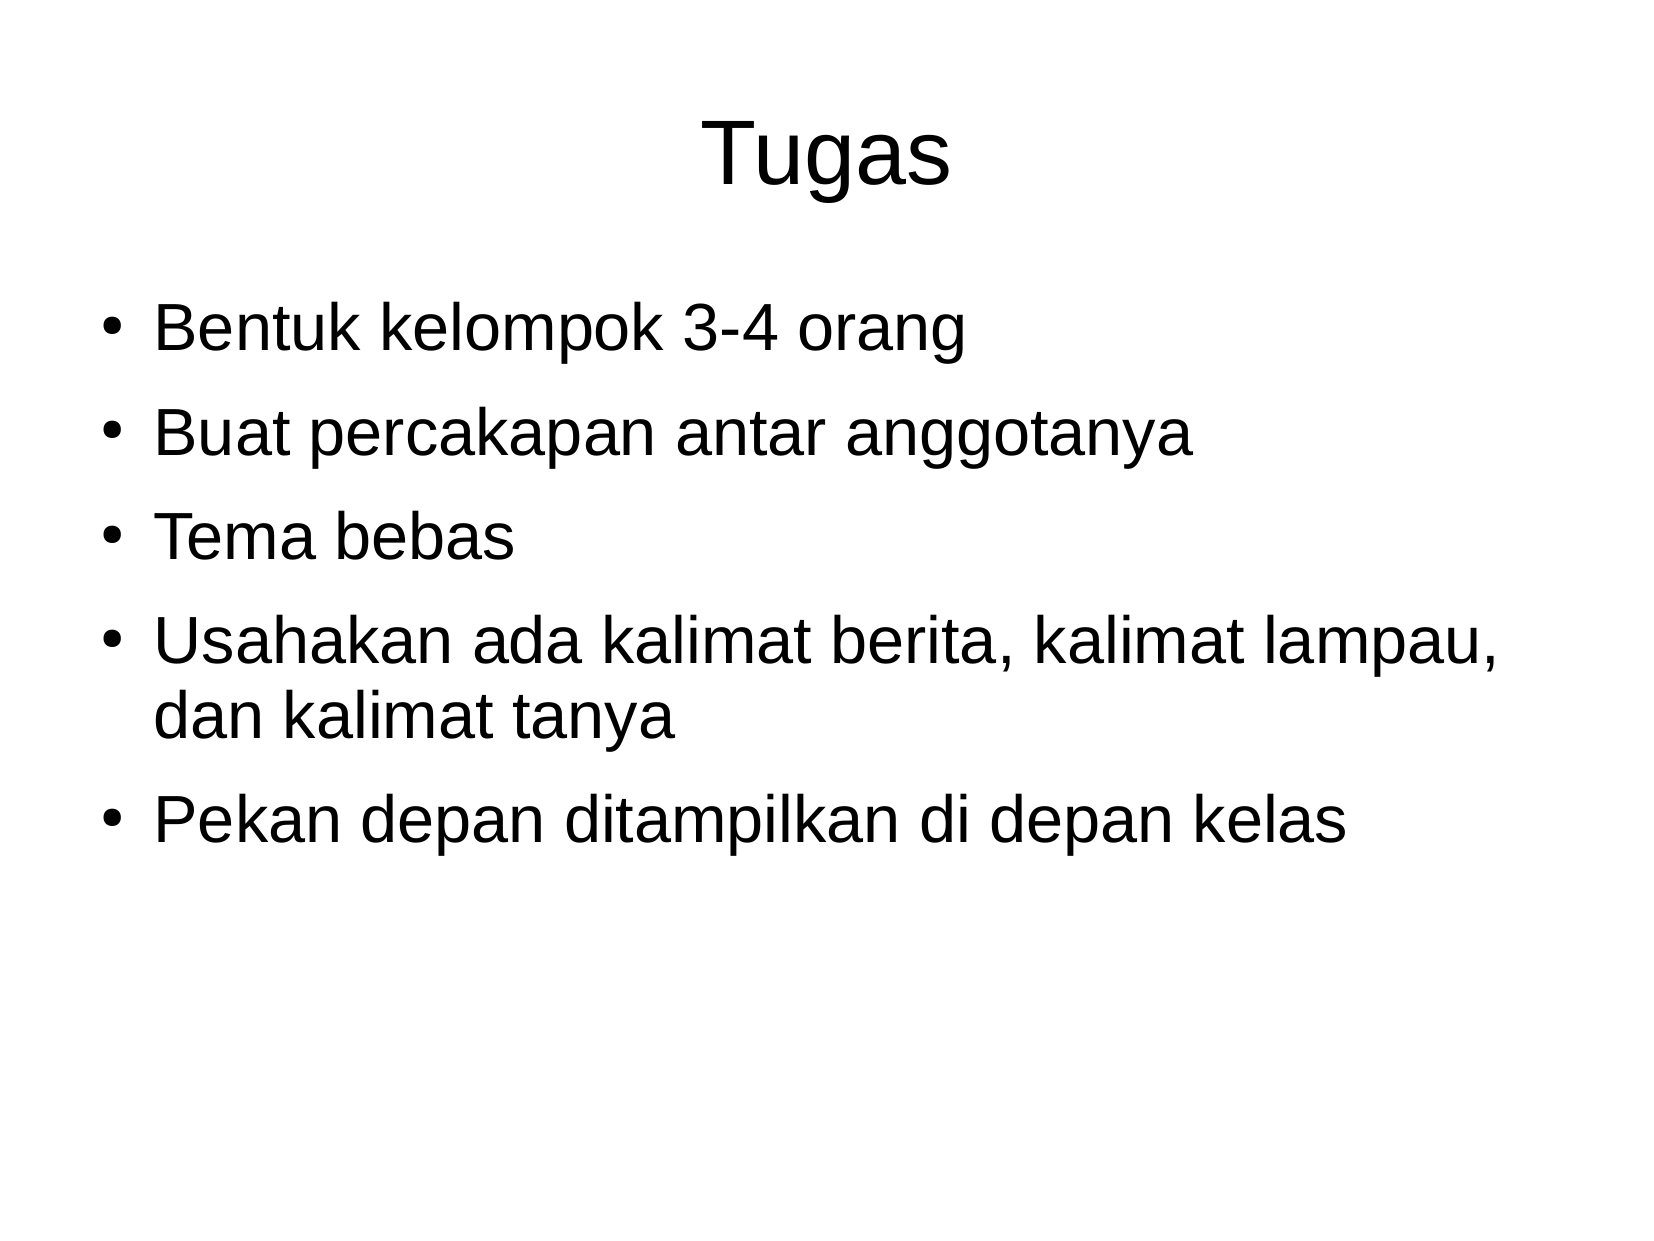

# Tugas
Bentuk kelompok 3-4 orang
Buat percakapan antar anggotanya
Tema bebas
Usahakan ada kalimat berita, kalimat lampau, dan kalimat tanya
Pekan depan ditampilkan di depan kelas